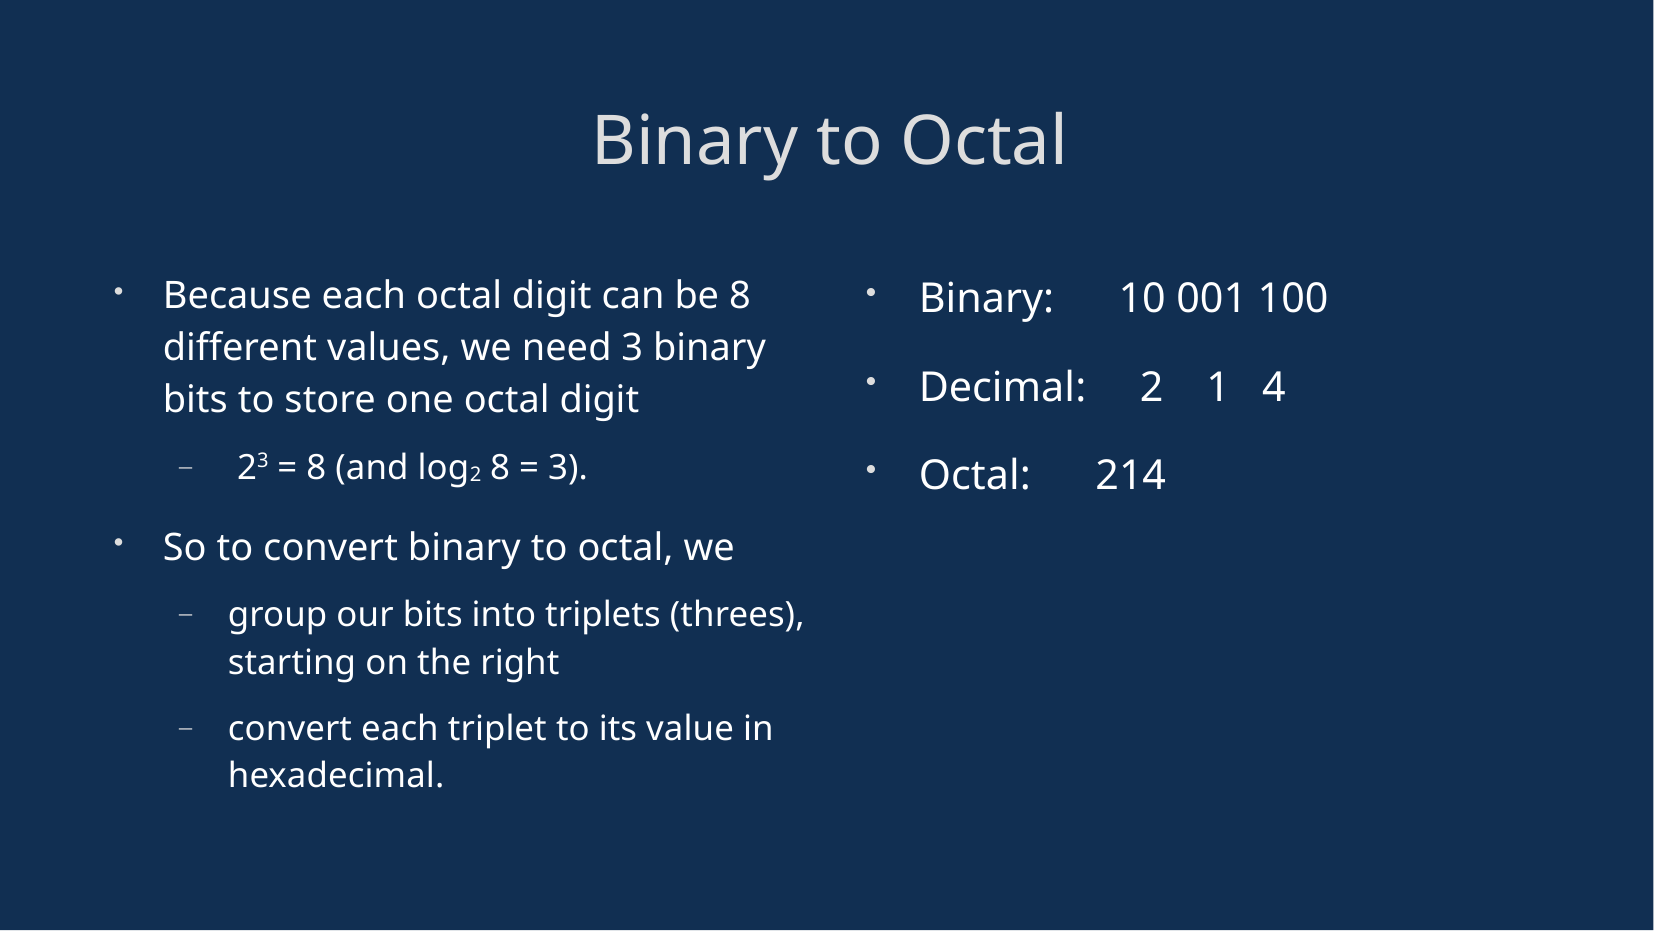

Binary to Octal
# Because each octal digit can be 8 different values, we need 3 binary bits to store one octal digit
 23 = 8 (and log2 8 = 3).
So to convert binary to octal, we
group our bits into triplets (threes), starting on the right
convert each triplet to its value in hexadecimal.
Binary: 10 001 100
Decimal: 2 1 4
Octal: 214